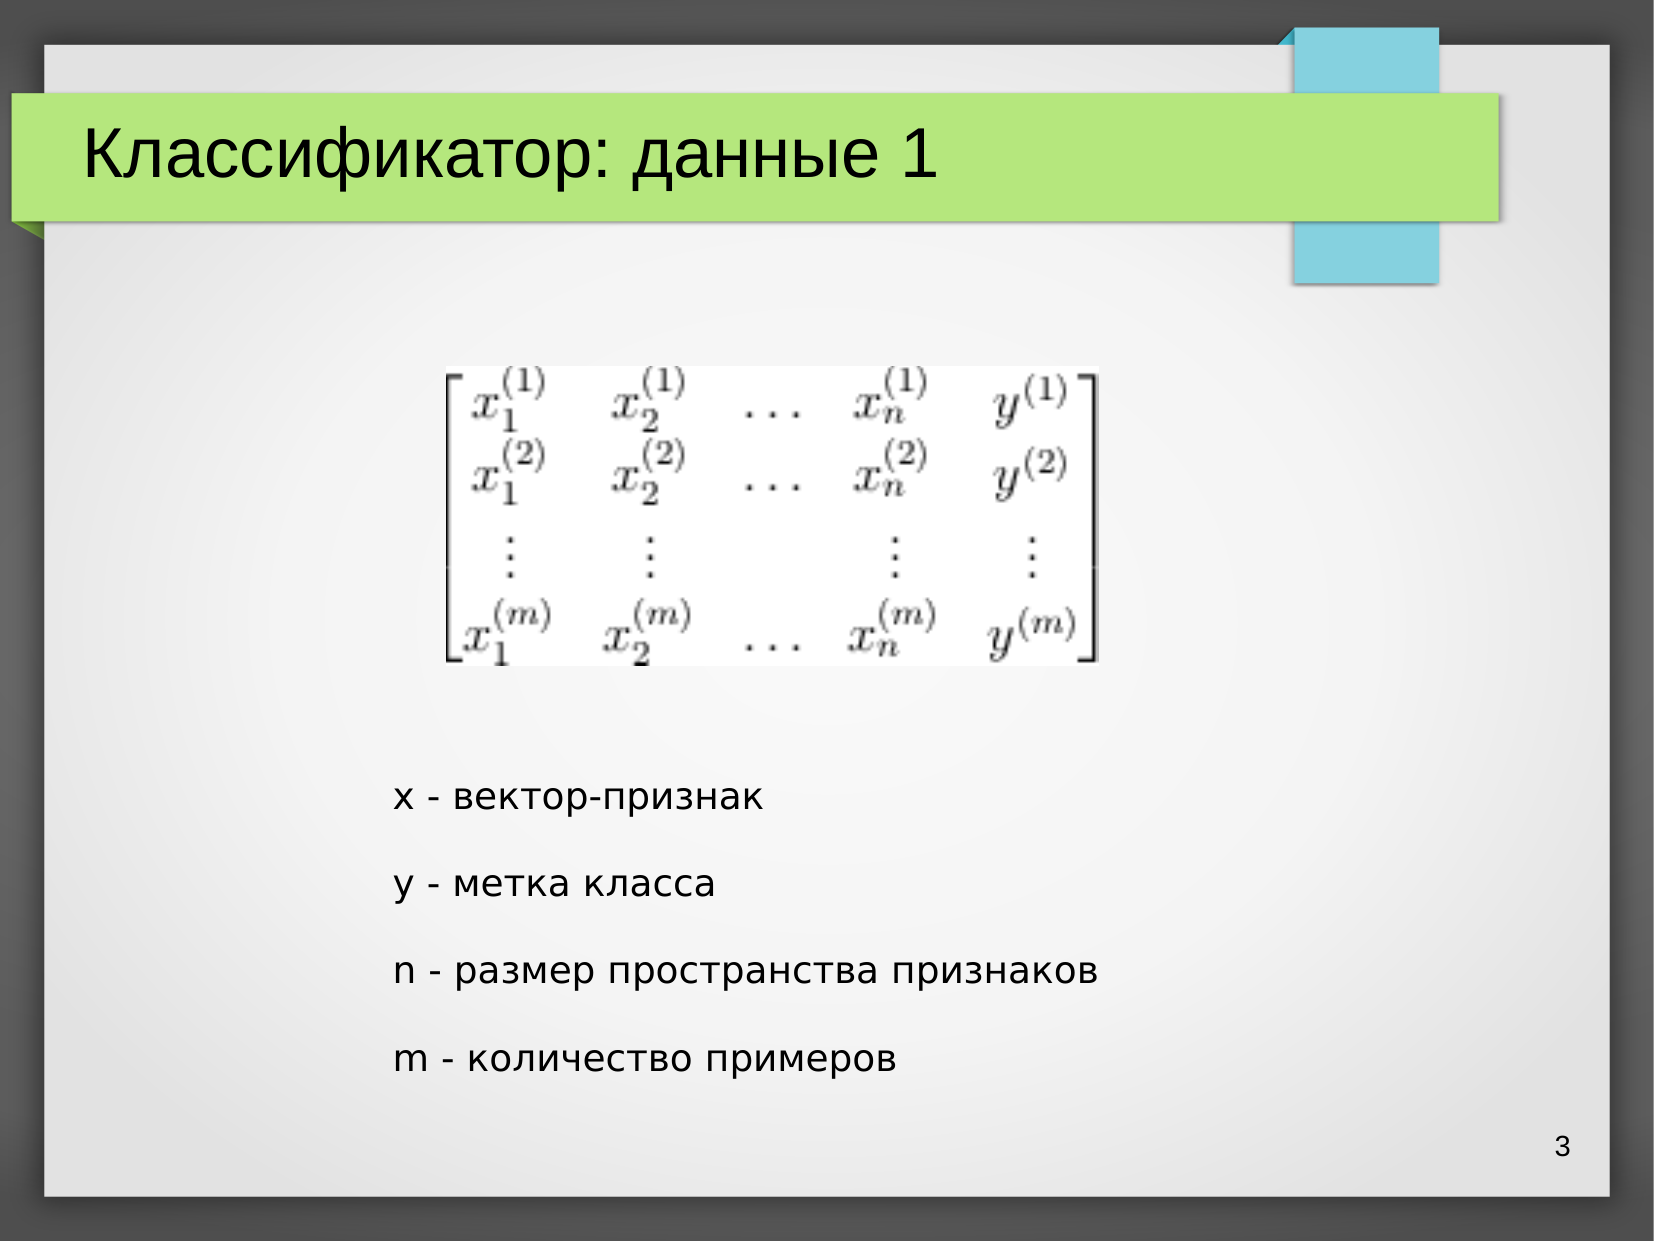

# Классификатор: данные 1
x - вектор-признак
y - метка класса
n - размер пространства признаков
m - количество примеров
3